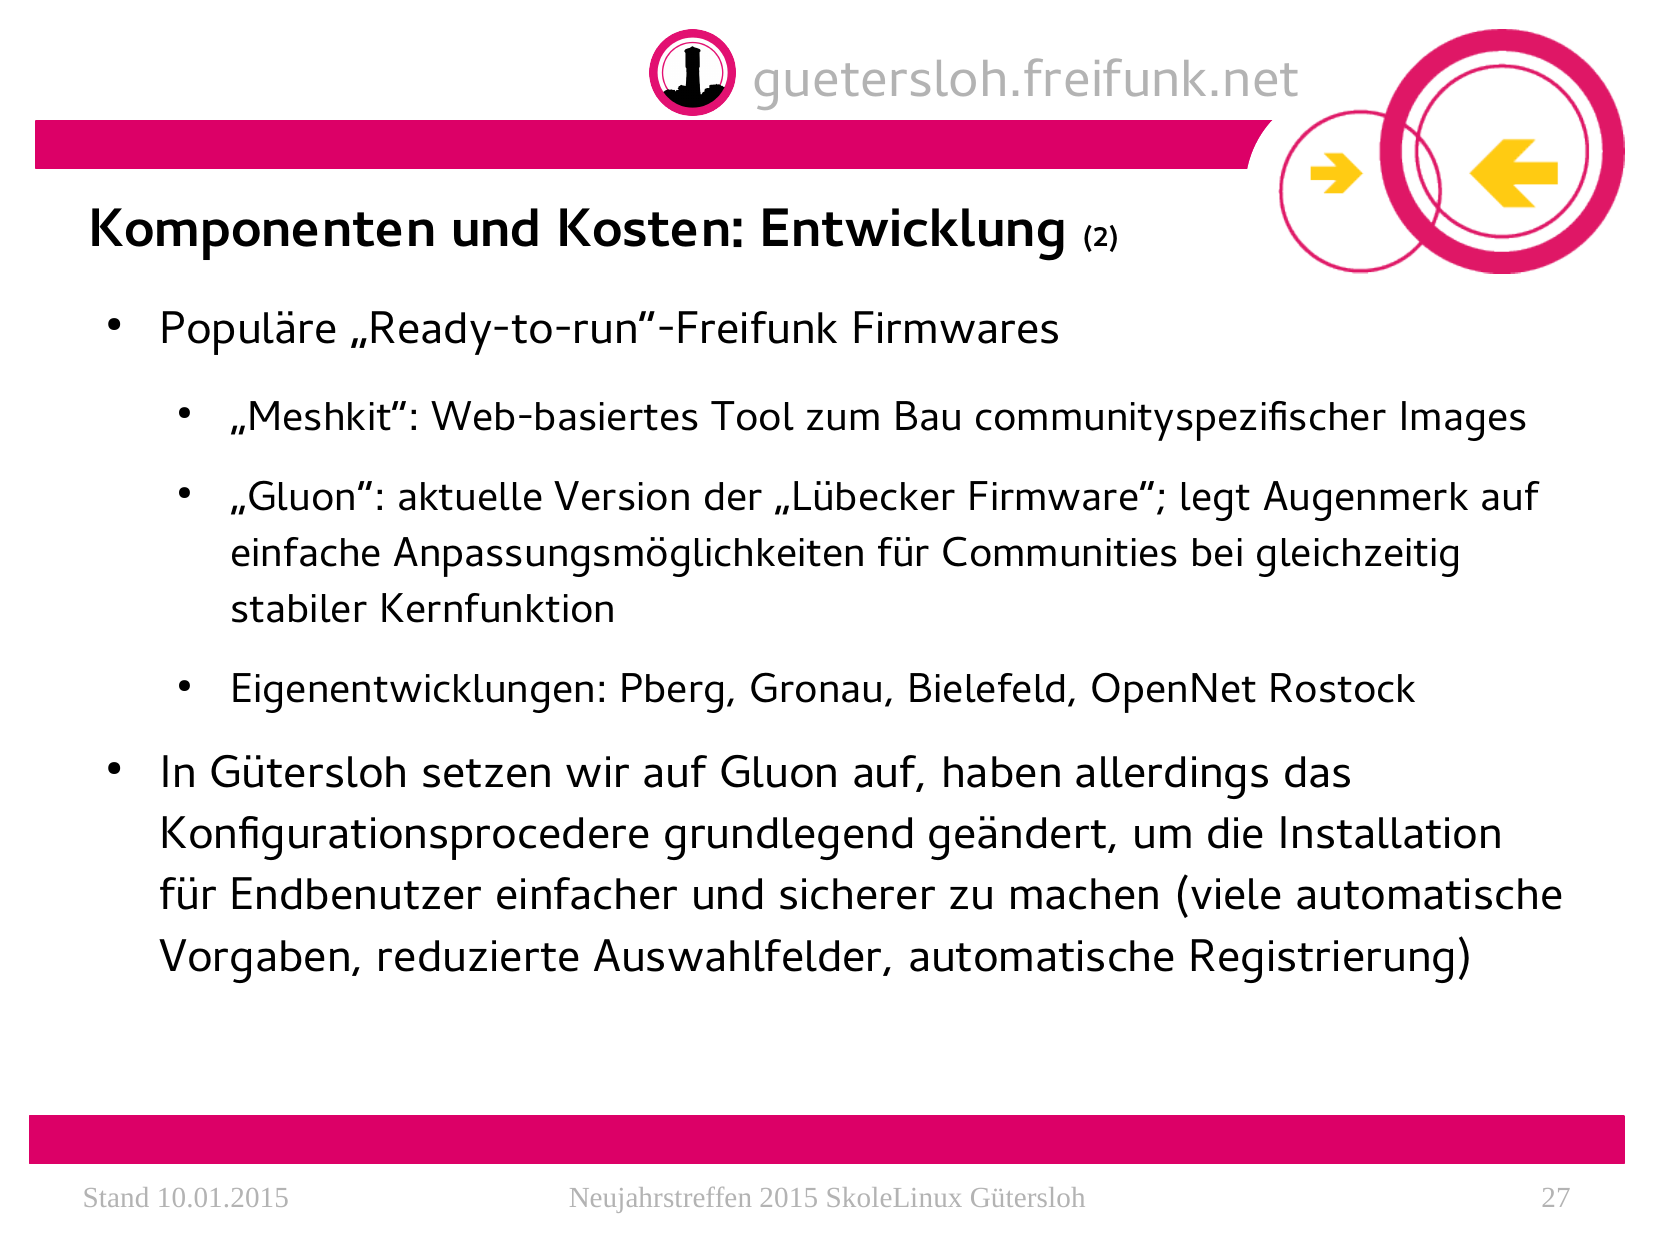

# Komponenten und Kosten: Entwicklung (2)
Populäre „Ready-to-run“-Freifunk Firmwares
„Meshkit“: Web-basiertes Tool zum Bau communityspezifischer Images
„Gluon“: aktuelle Version der „Lübecker Firmware“; legt Augenmerk auf einfache Anpassungsmöglichkeiten für Communities bei gleichzeitig stabiler Kernfunktion
Eigenentwicklungen: Pberg, Gronau, Bielefeld, OpenNet Rostock
In Gütersloh setzen wir auf Gluon auf, haben allerdings das Konfigurationsprocedere grundlegend geändert, um die Installation für Endbenutzer einfacher und sicherer zu machen (viele automatische Vorgaben, reduzierte Auswahlfelder, automatische Registrierung)
Stand 10.01.2015
Neujahrstreffen 2015 SkoleLinux Gütersloh
27